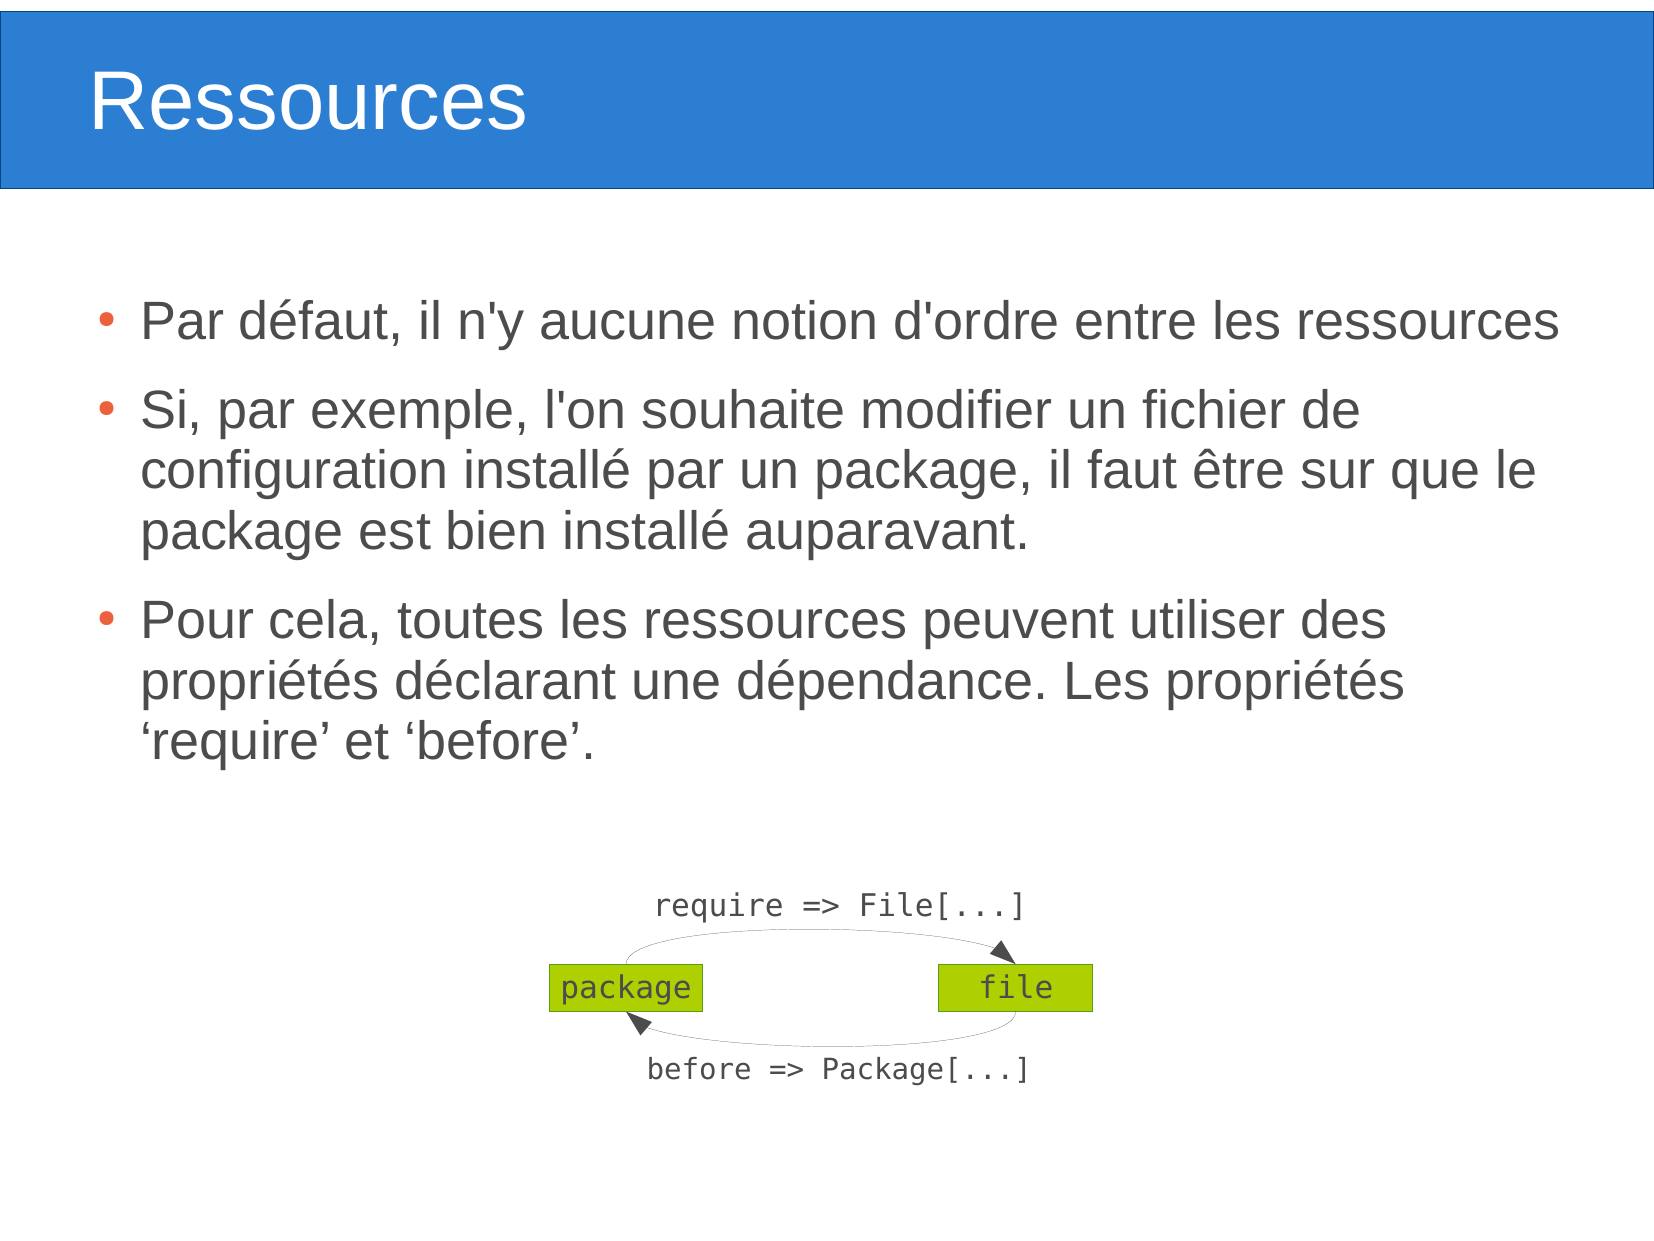

# Ressources
Par défaut, il n'y aucune notion d'ordre entre les ressources
Si, par exemple, l'on souhaite modifier un fichier de configuration installé par un package, il faut être sur que le package est bien installé auparavant.
Pour cela, toutes les ressources peuvent utiliser des propriétés déclarant une dépendance. Les propriétés ‘require’ et ‘before’.
require => File[...]
package
file
before => Package[...]